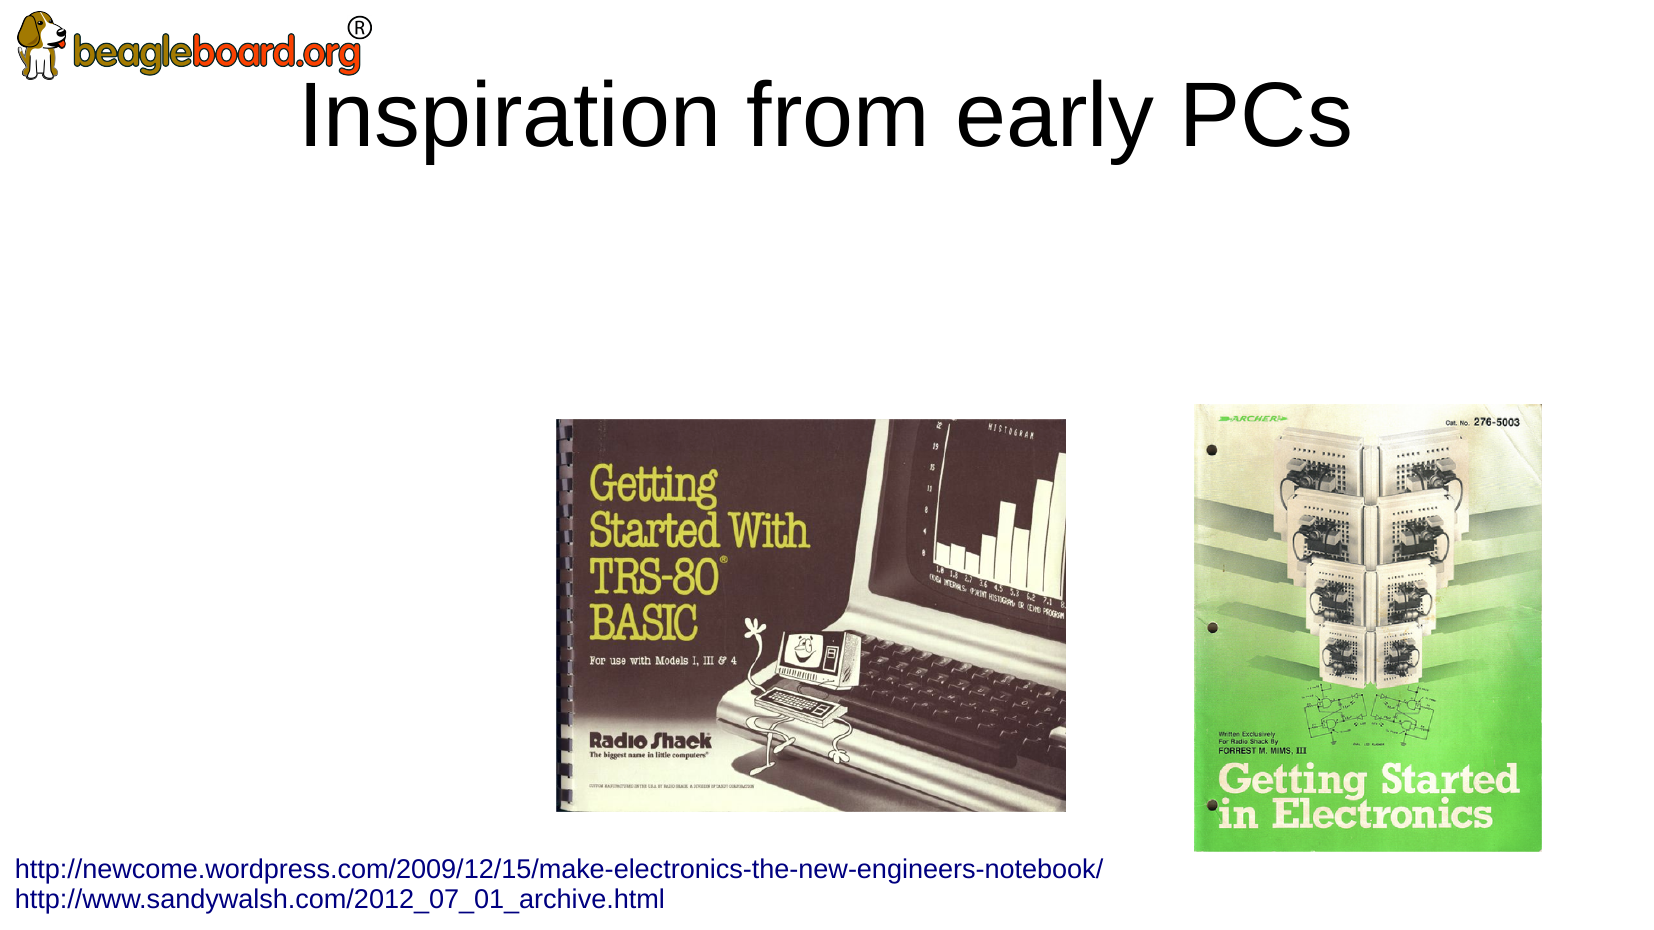

# Inspiration from early PCs
http://newcome.wordpress.com/2009/12/15/make-electronics-the-new-engineers-notebook/
http://www.sandywalsh.com/2012_07_01_archive.html